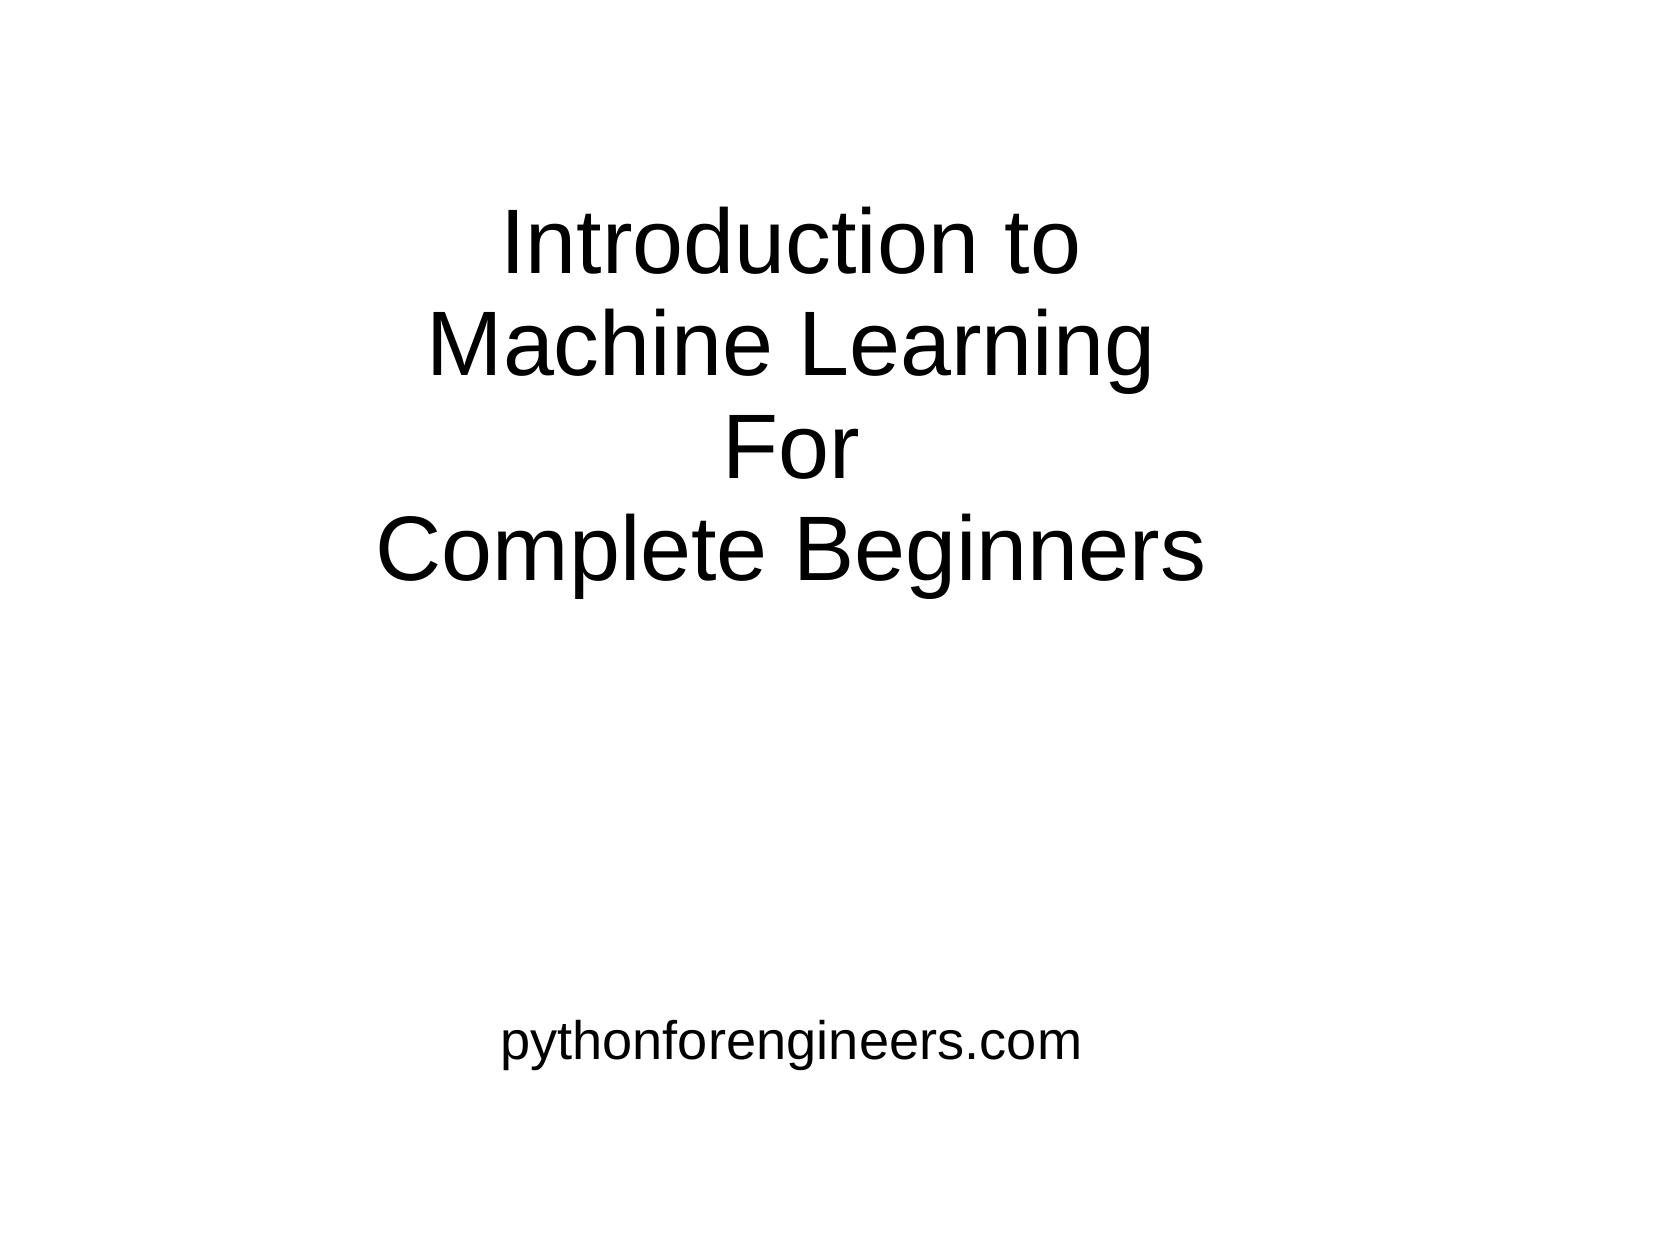

# Introduction to Machine Learning For Complete Beginners pythonforengineers.com